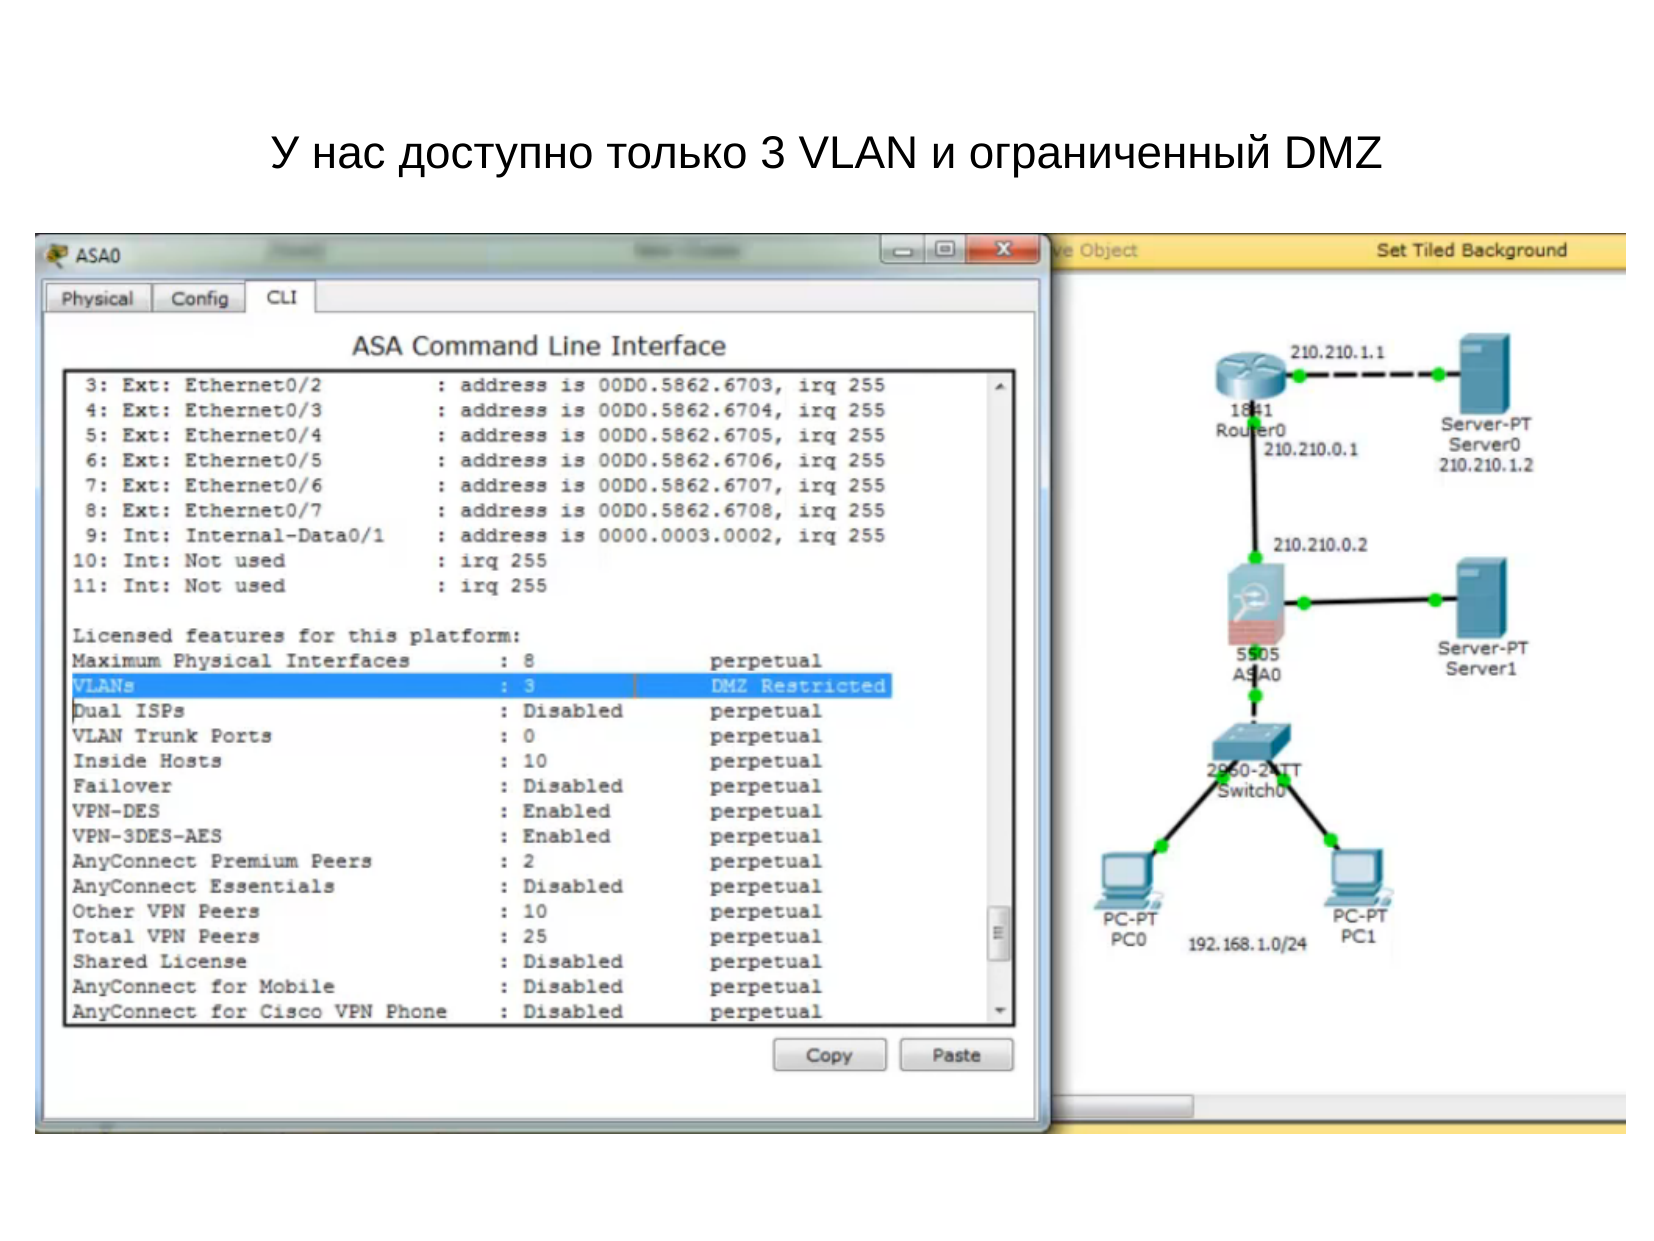

# У нас доступно только 3 VLAN и ограниченный DMZ